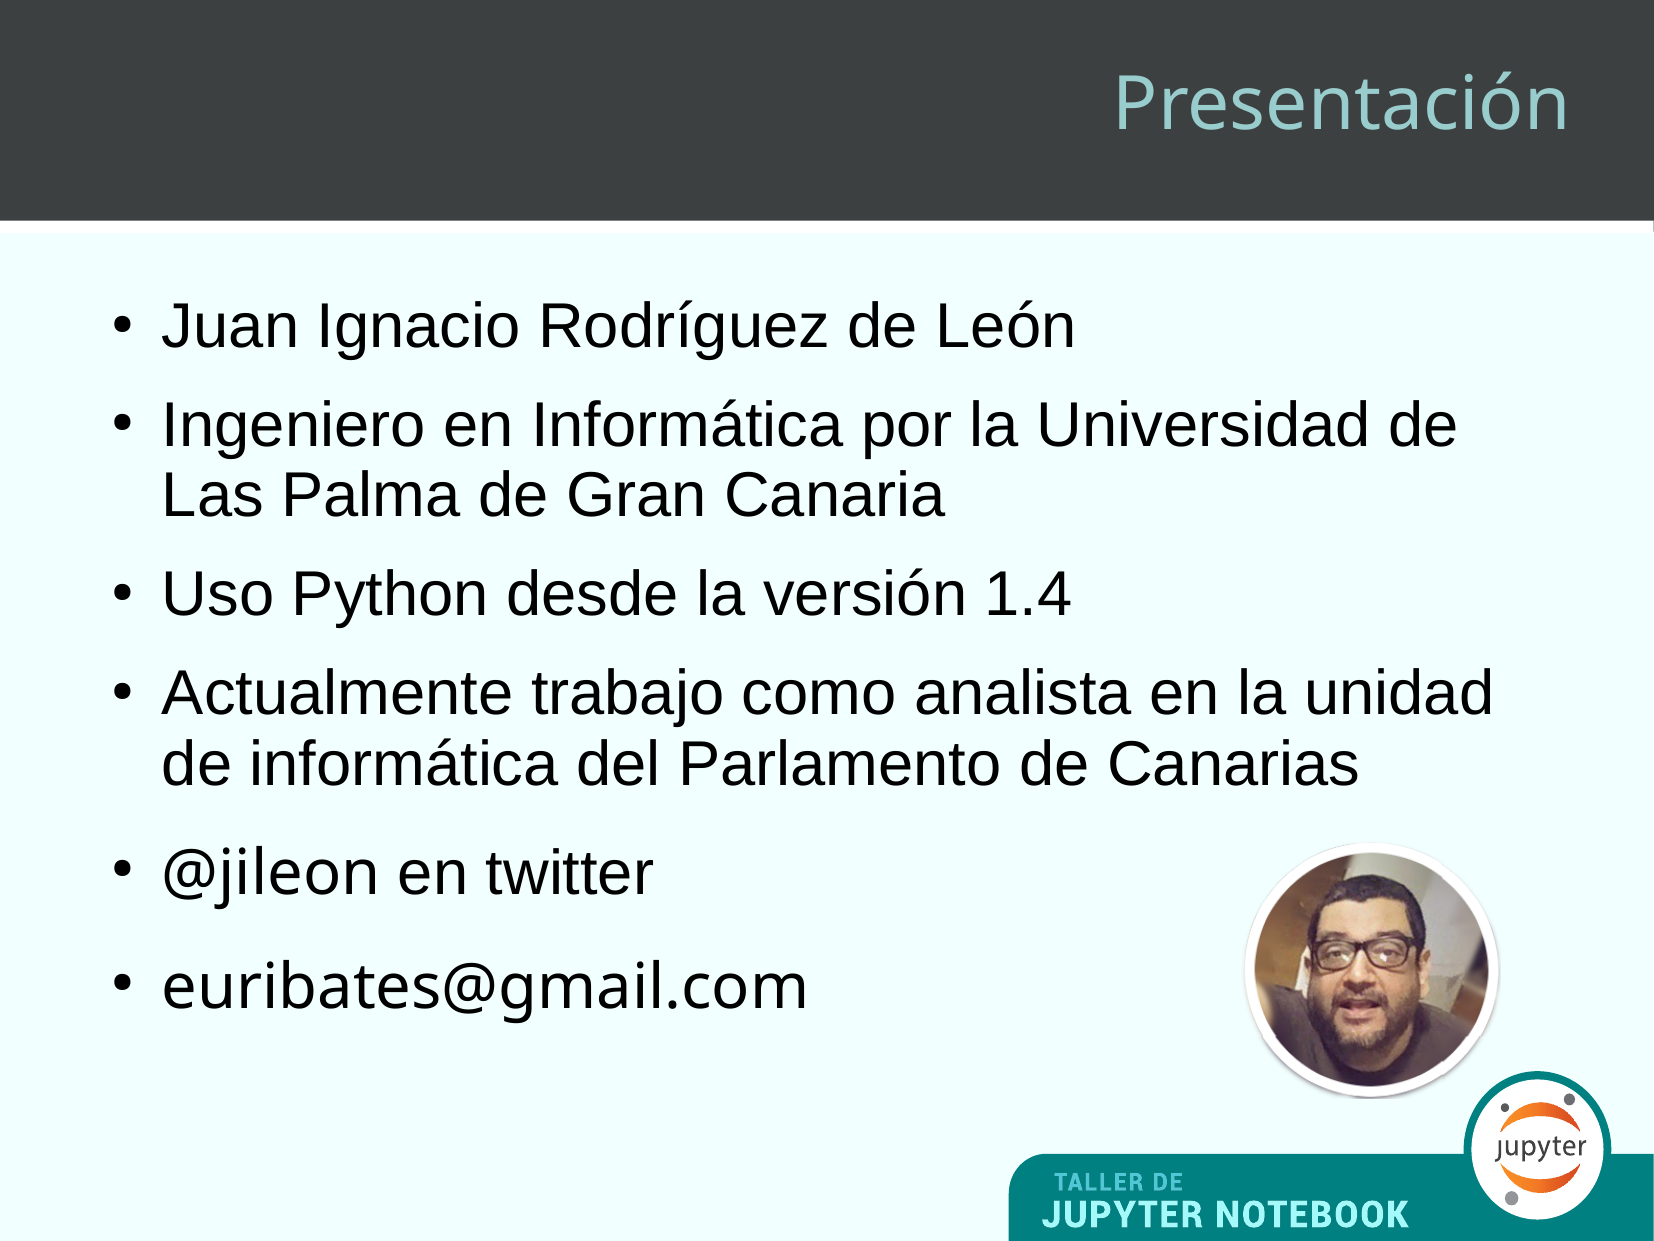

# Presentación
Juan Ignacio Rodríguez de León
Ingeniero en Informática por la Universidad de Las Palma de Gran Canaria
Uso Python desde la versión 1.4
Actualmente trabajo como analista en la unidad de informática del Parlamento de Canarias
@jileon en twitter
euribates@gmail.com